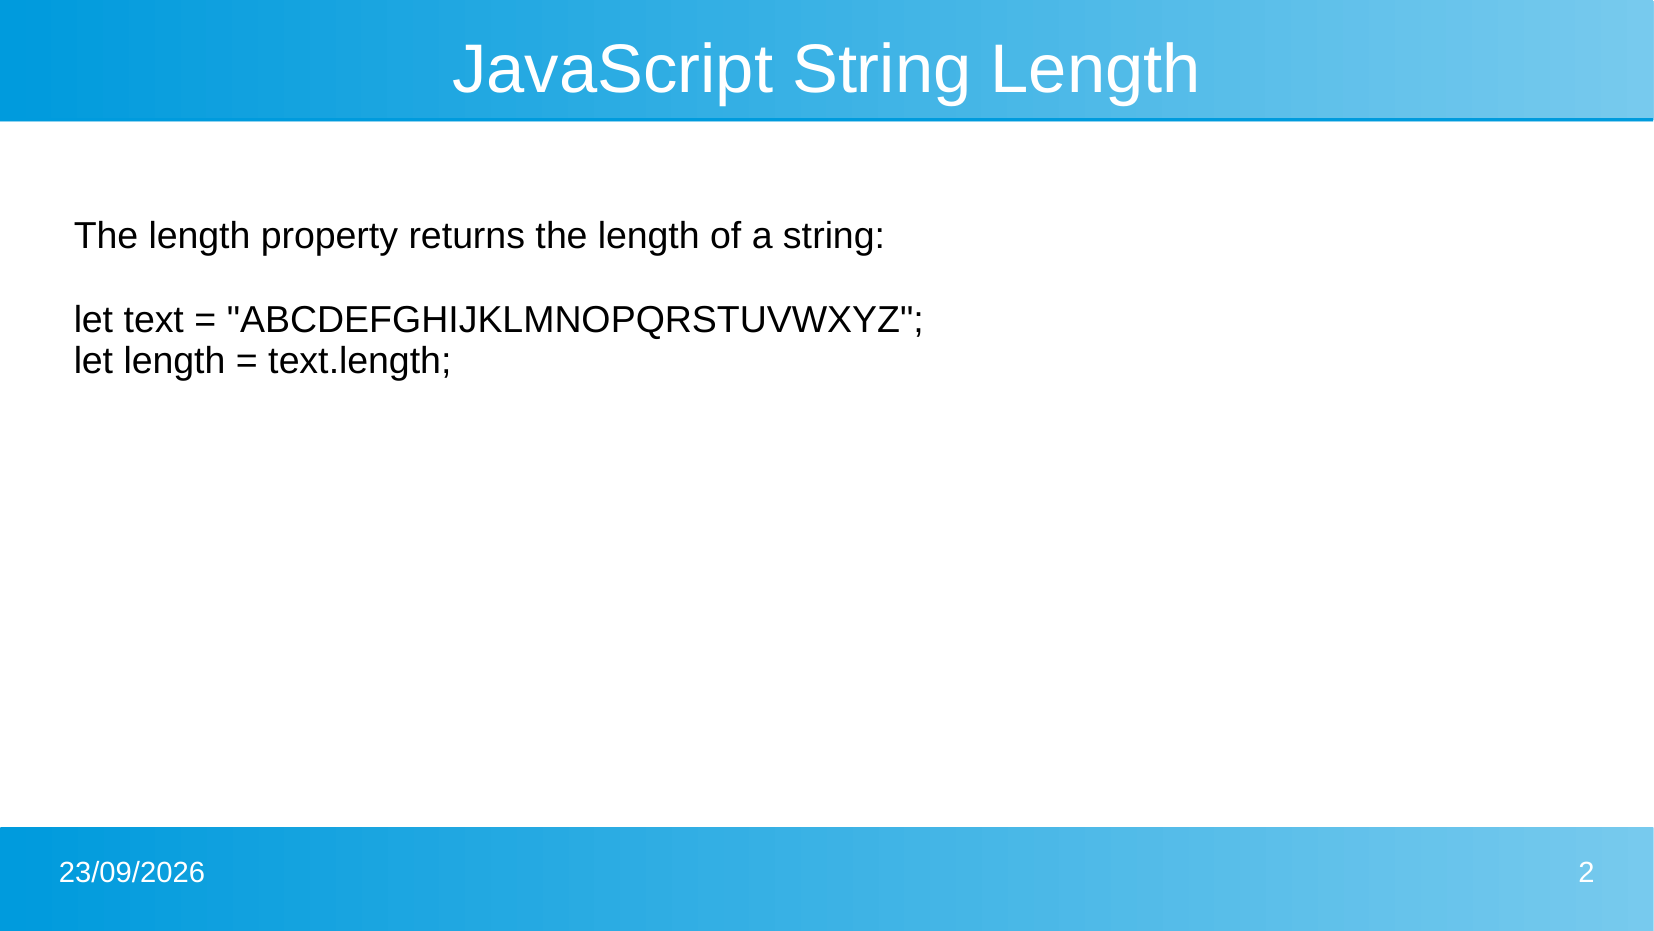

# JavaScript String Length
The length property returns the length of a string:
let text = "ABCDEFGHIJKLMNOPQRSTUVWXYZ";
let length = text.length;
2